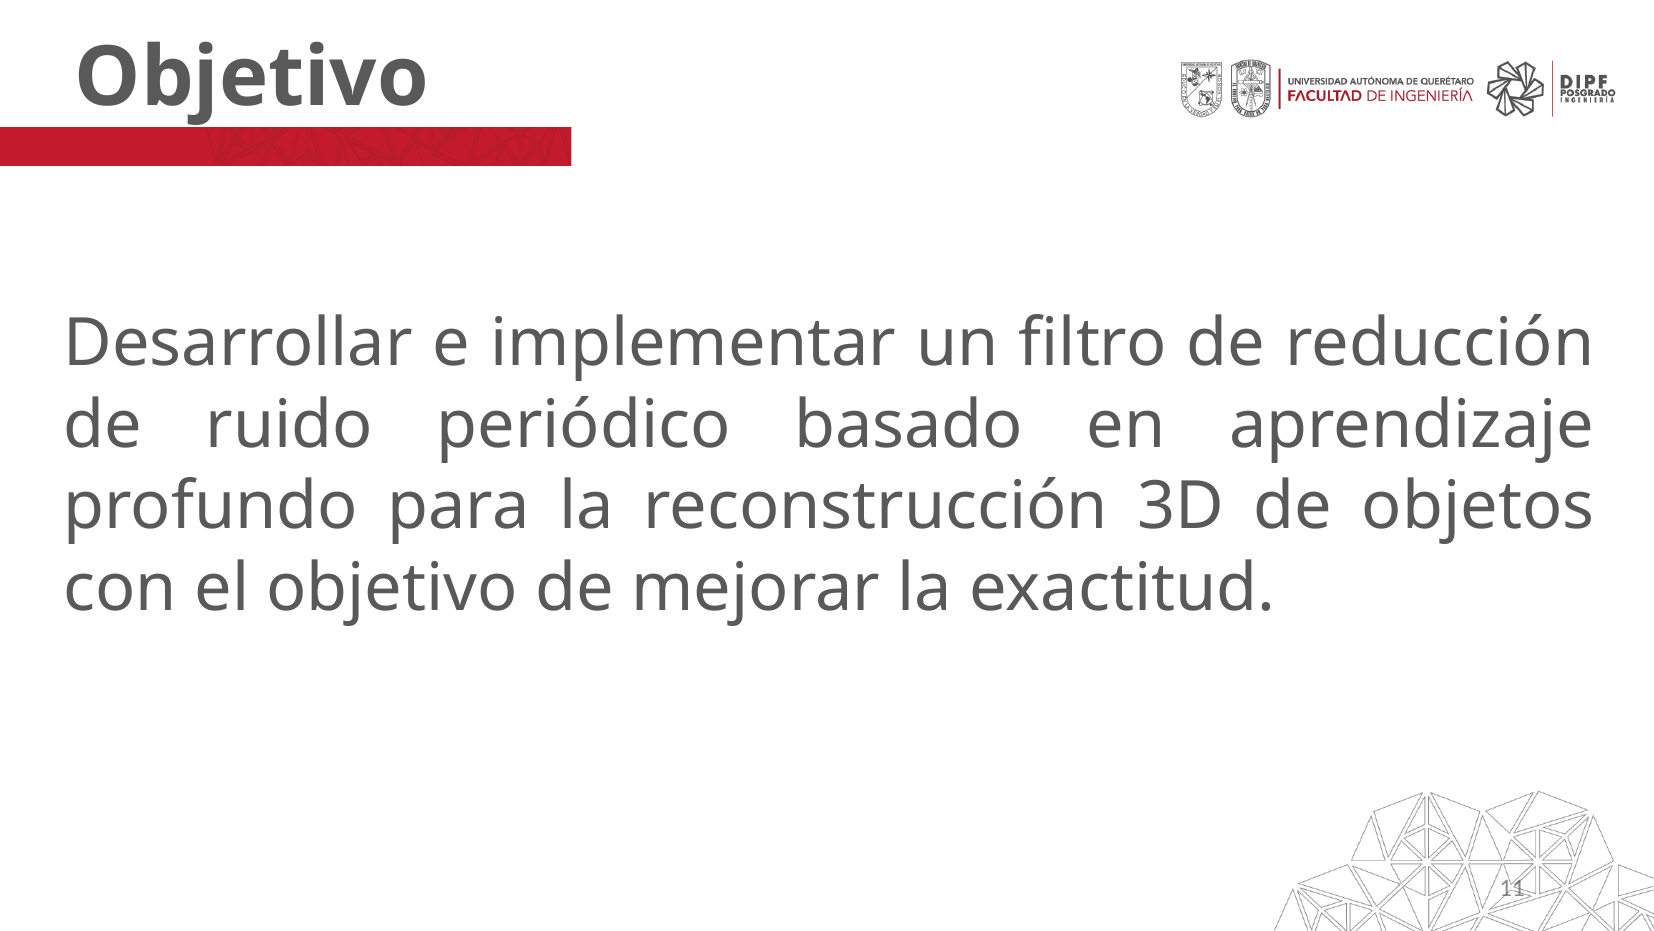

Objetivo
Desarrollar e implementar un filtro de reducción de ruido periódico basado en aprendizaje profundo para la reconstrucción 3D de objetos con el objetivo de mejorar la exactitud.
11